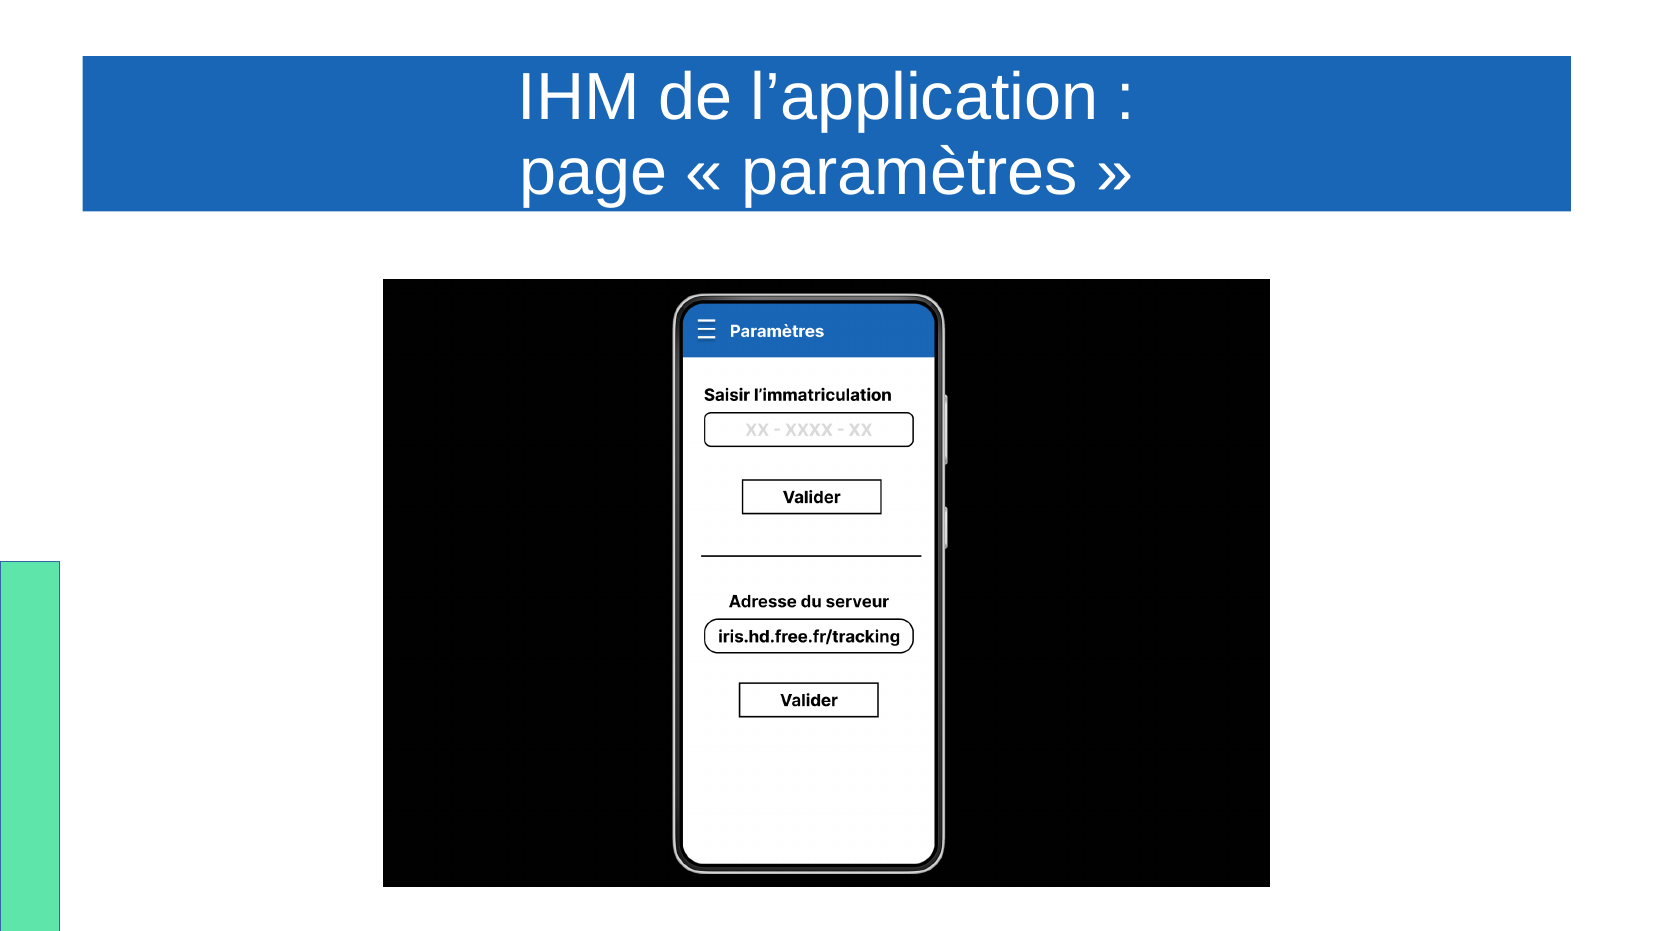

# IHM de l’application : page « paramètres »